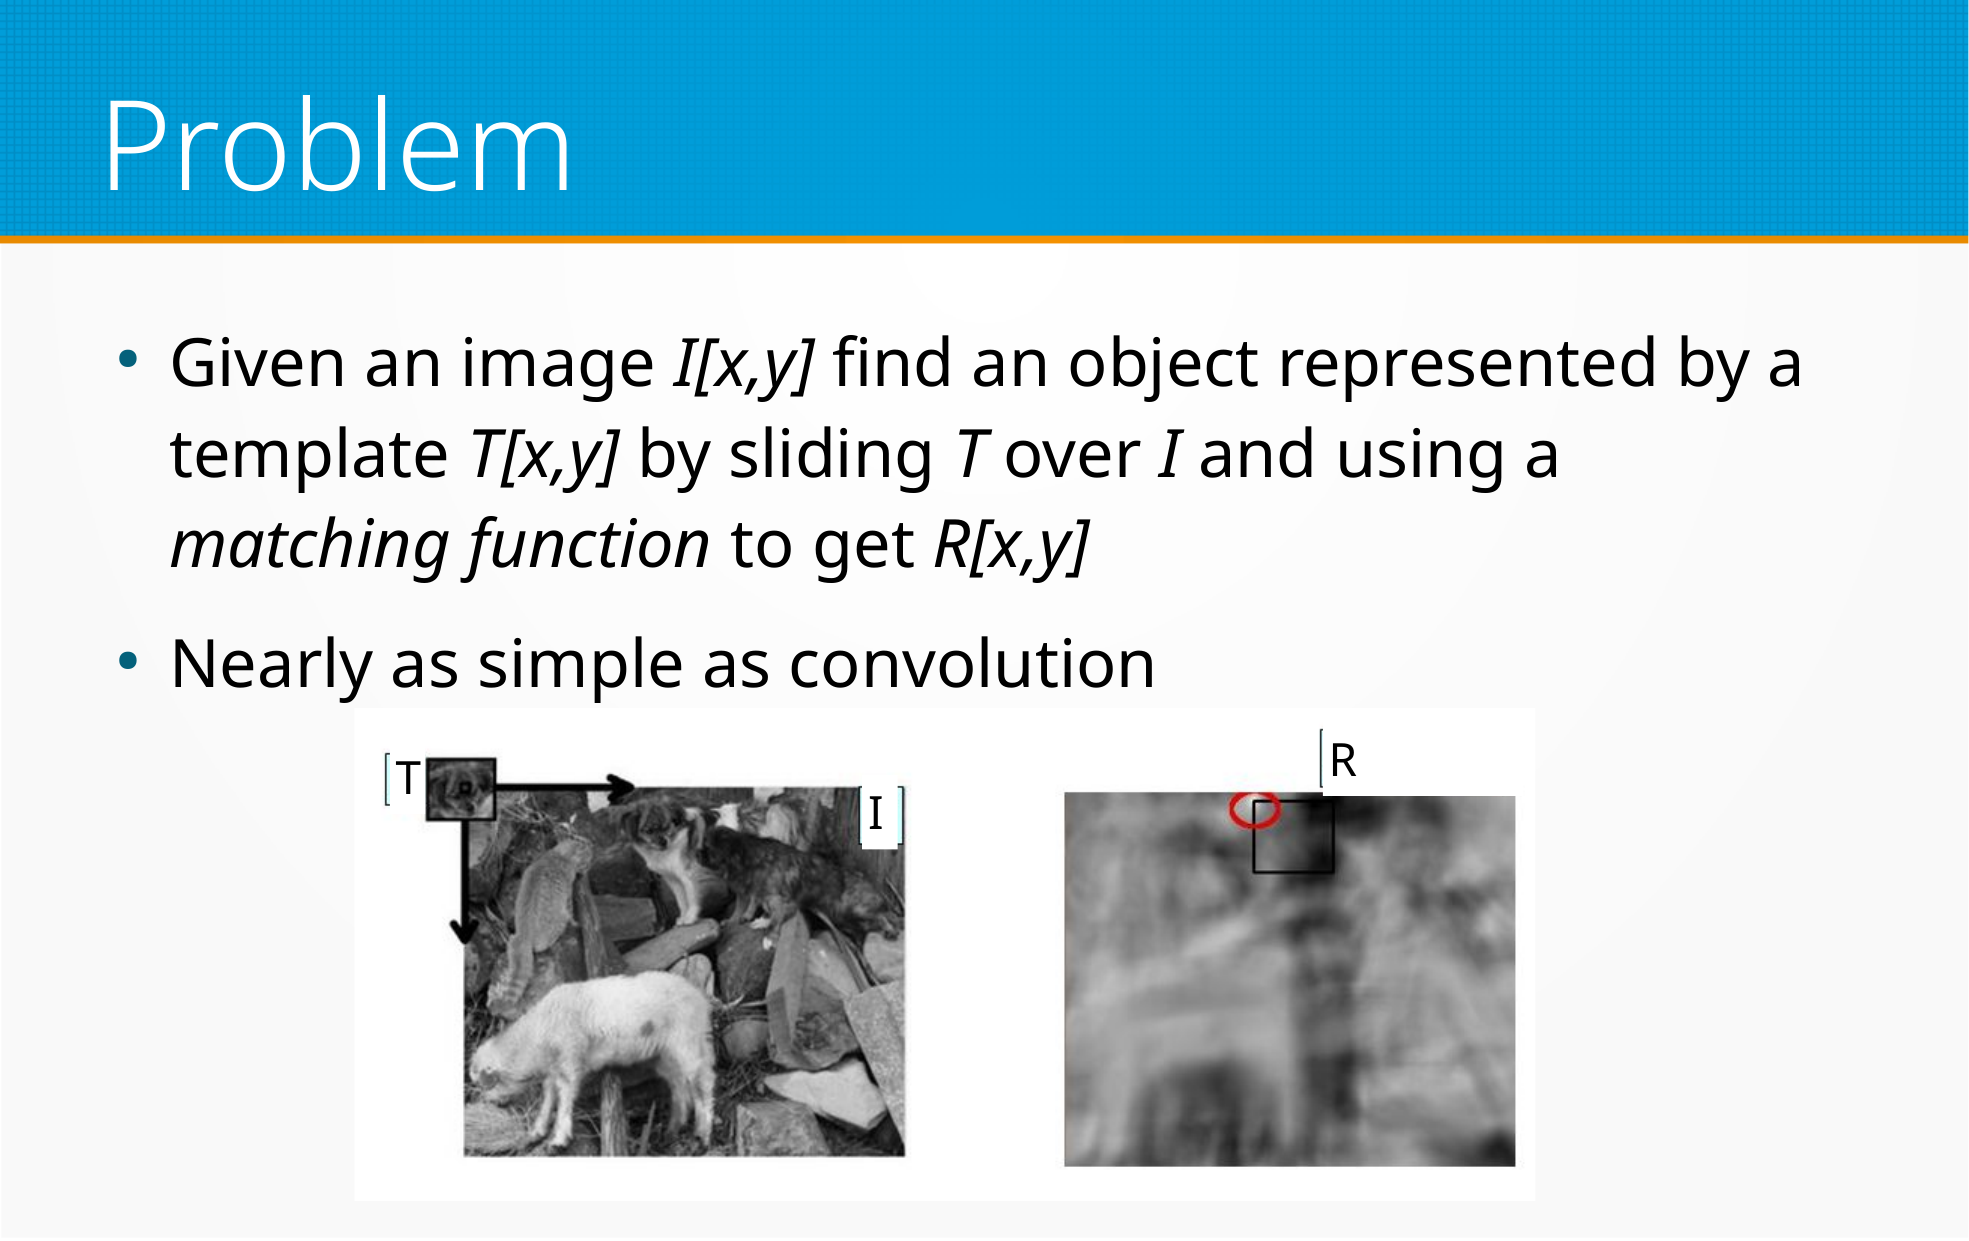

# Problem
Given an image I[x,y] find an object represented by a template T[x,y] by sliding T over I and using a matching function to get R[x,y]
Nearly as simple as convolution
R
T
I